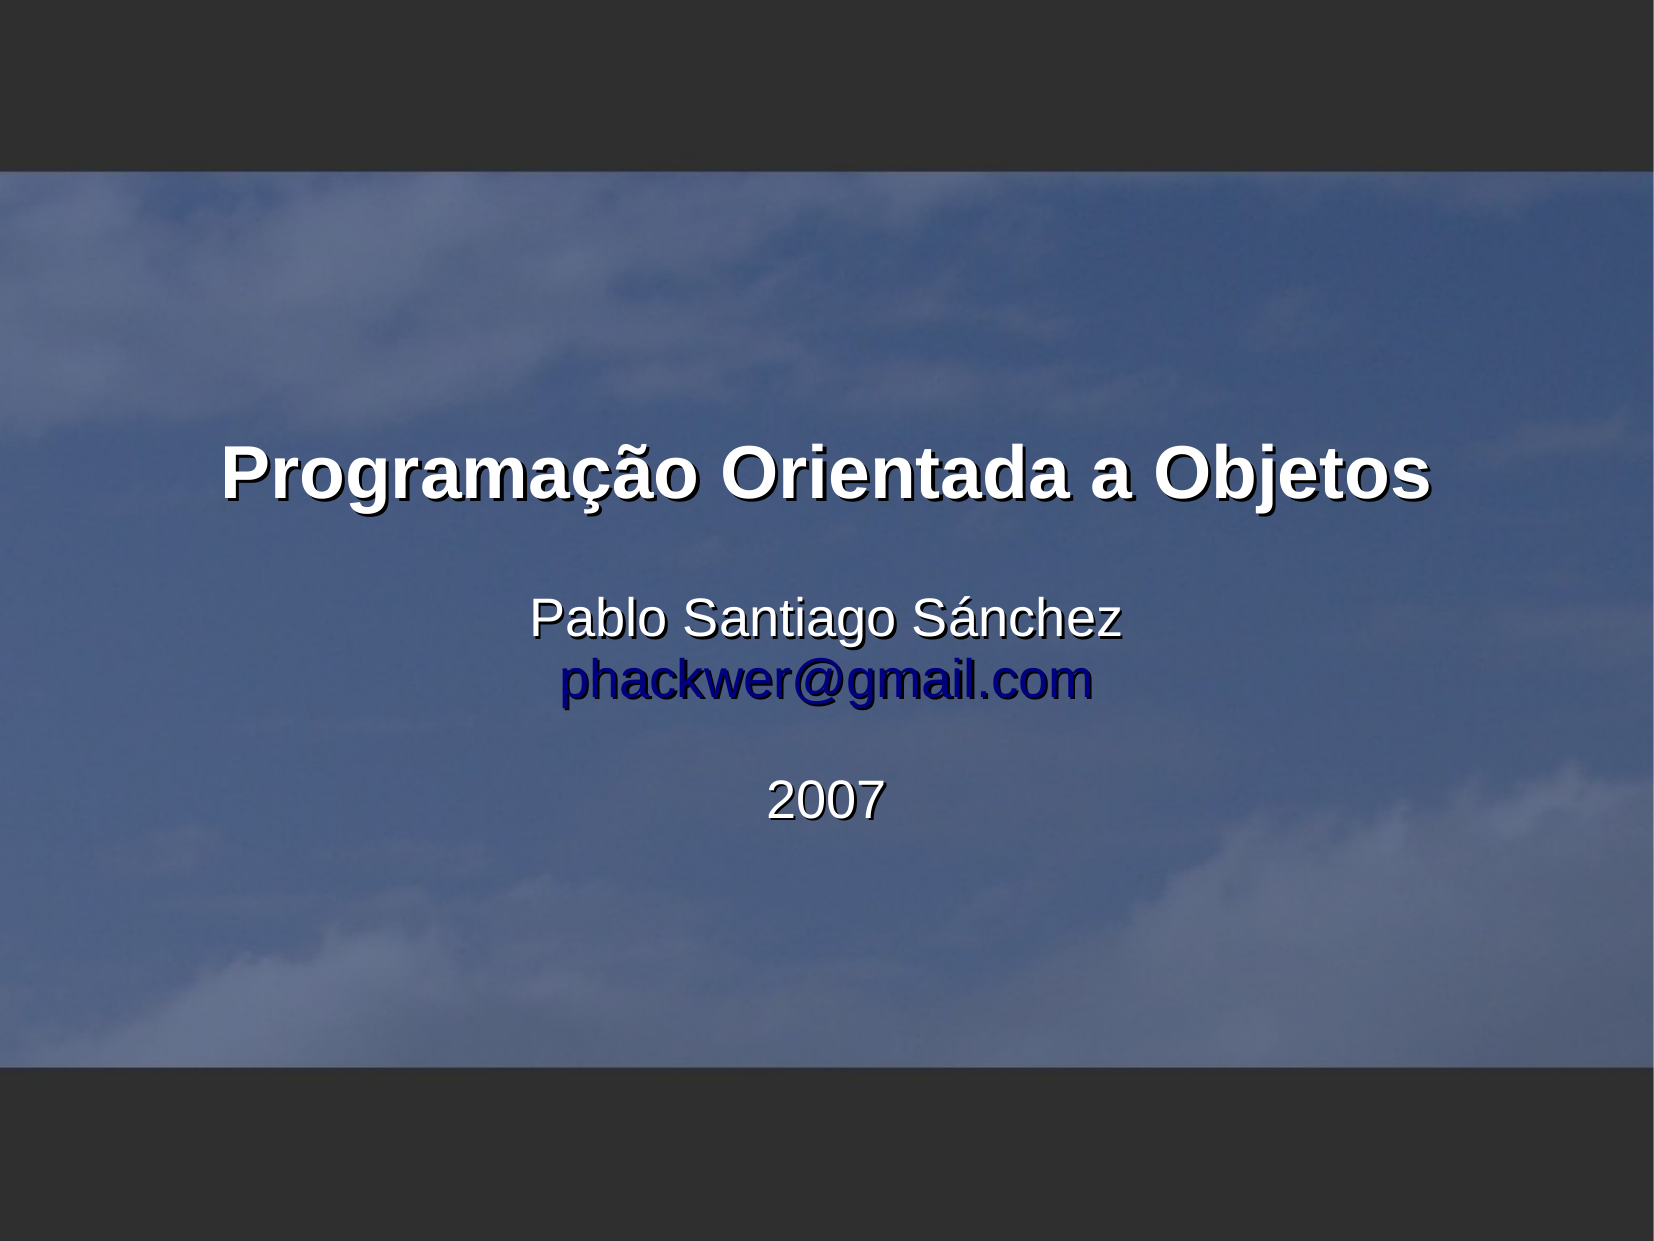

# Programação Orientada a Objetos
Pablo Santiago Sánchez
phackwer@gmail.com
2007